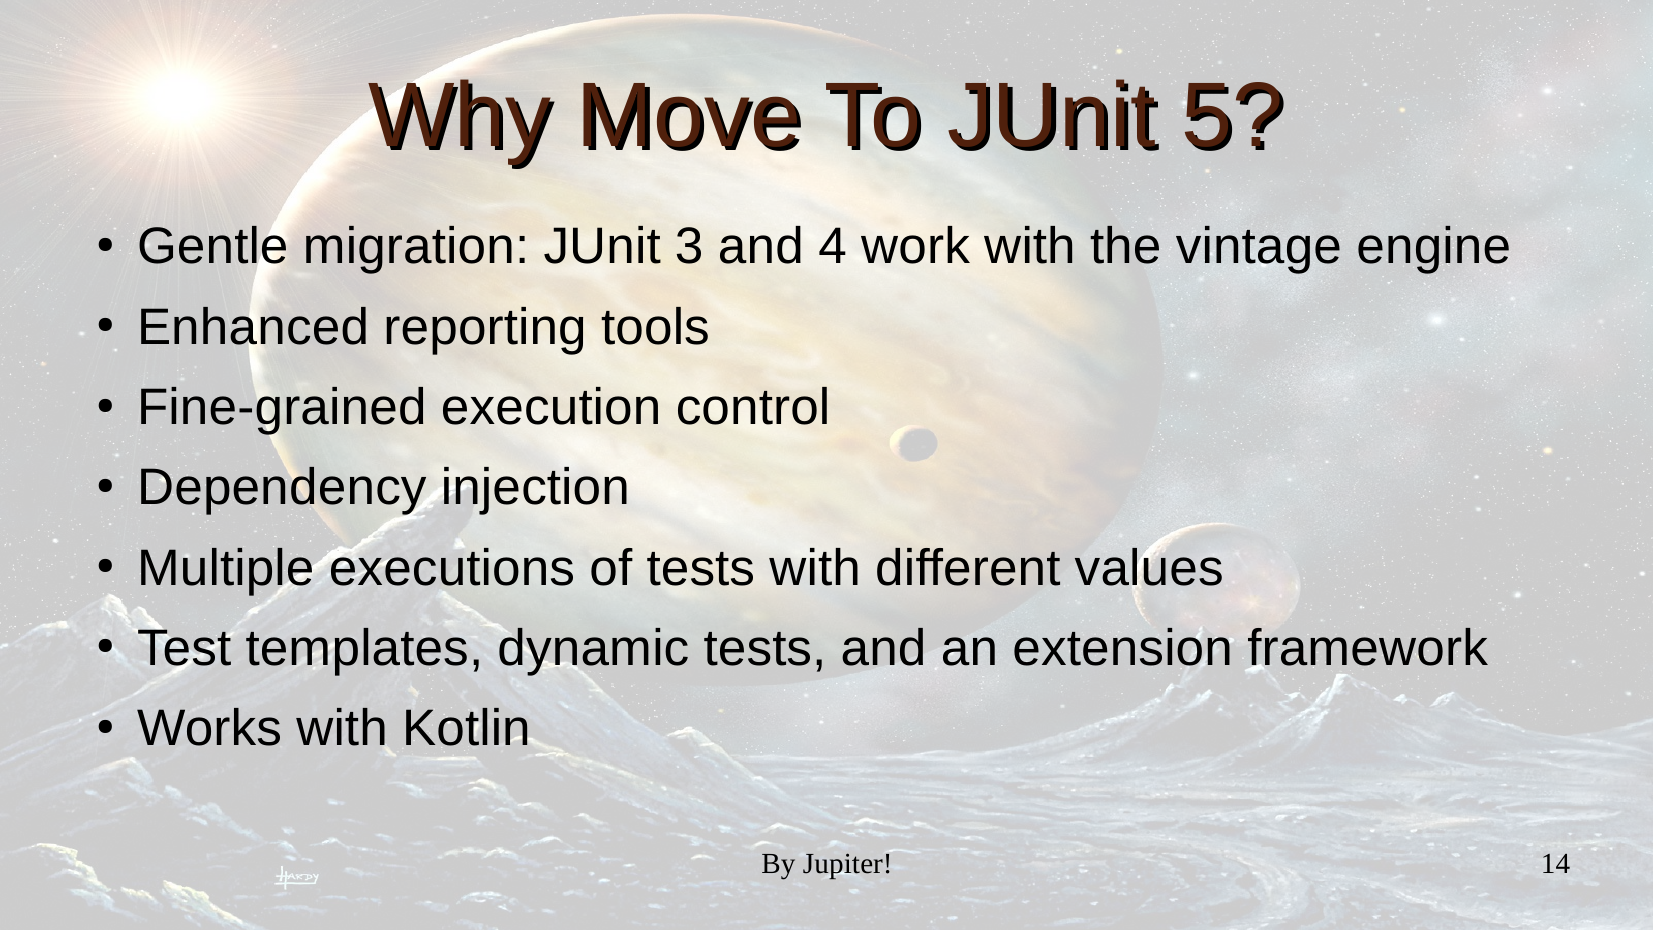

# Why Move To JUnit 5?
Gentle migration: JUnit 3 and 4 work with the vintage engine
Enhanced reporting tools
Fine-grained execution control
Dependency injection
Multiple executions of tests with different values
Test templates, dynamic tests, and an extension framework
Works with Kotlin
By Jupiter!